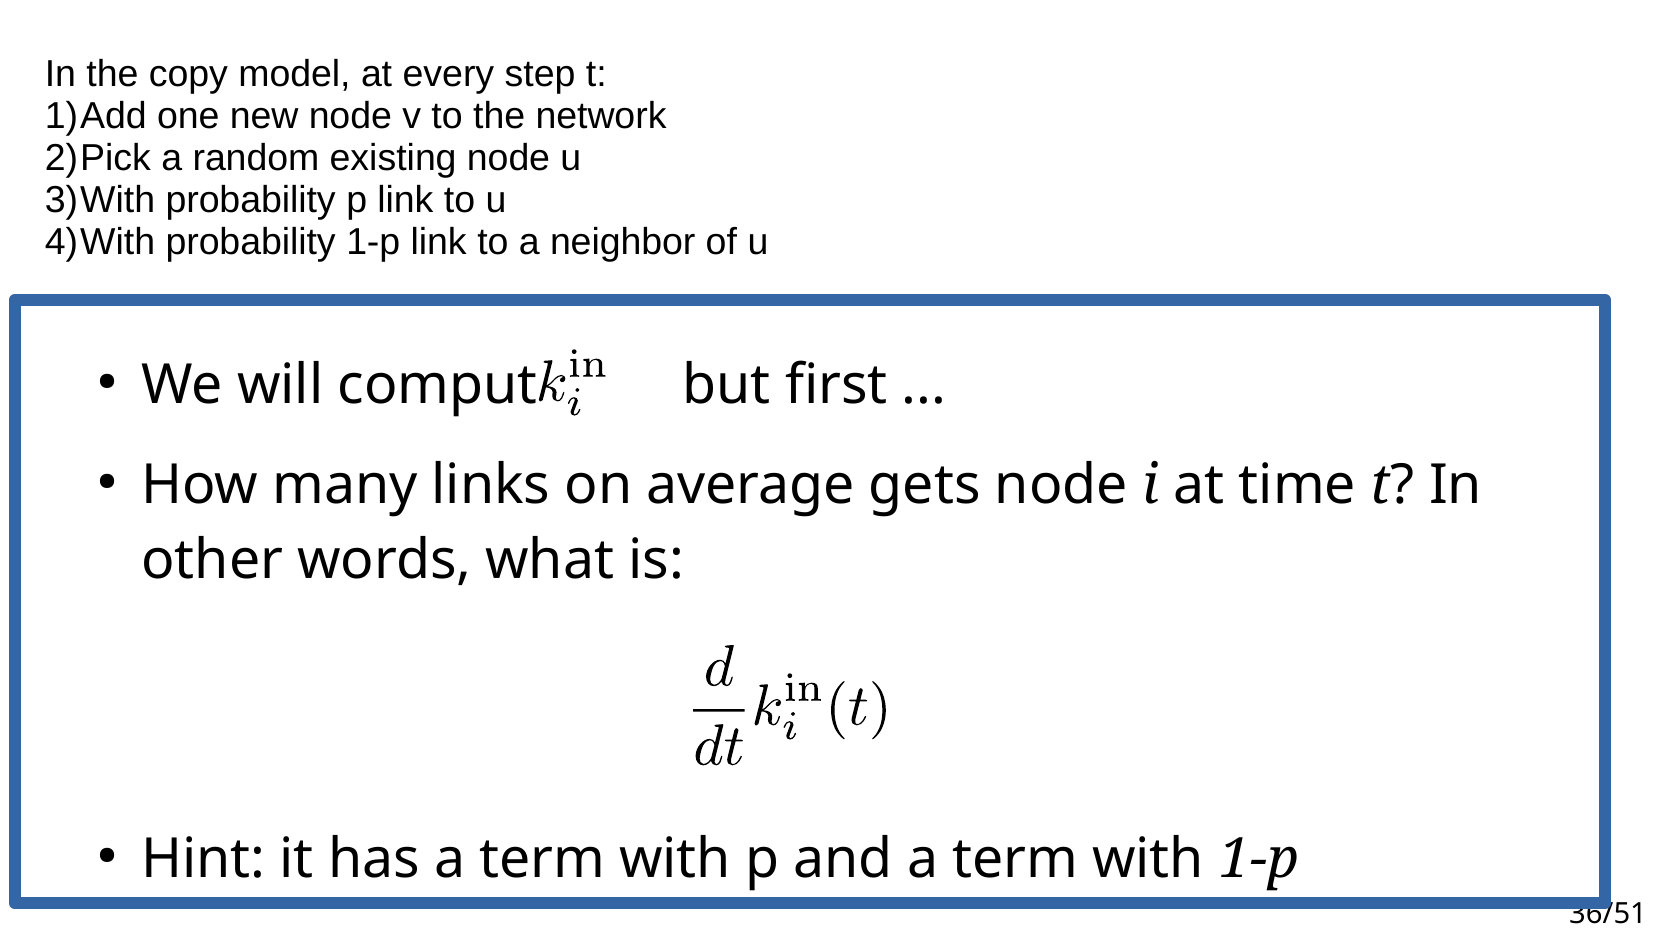

In the copy model, at every step t:
Add one new node v to the network
Pick a random existing node u
With probability p link to u
With probability 1-p link to a neighbor of u
# We will compute but first ...
How many links on average gets node i at time t? In other words, what is:
Hint: it has a term with p and a term with 1-p
36